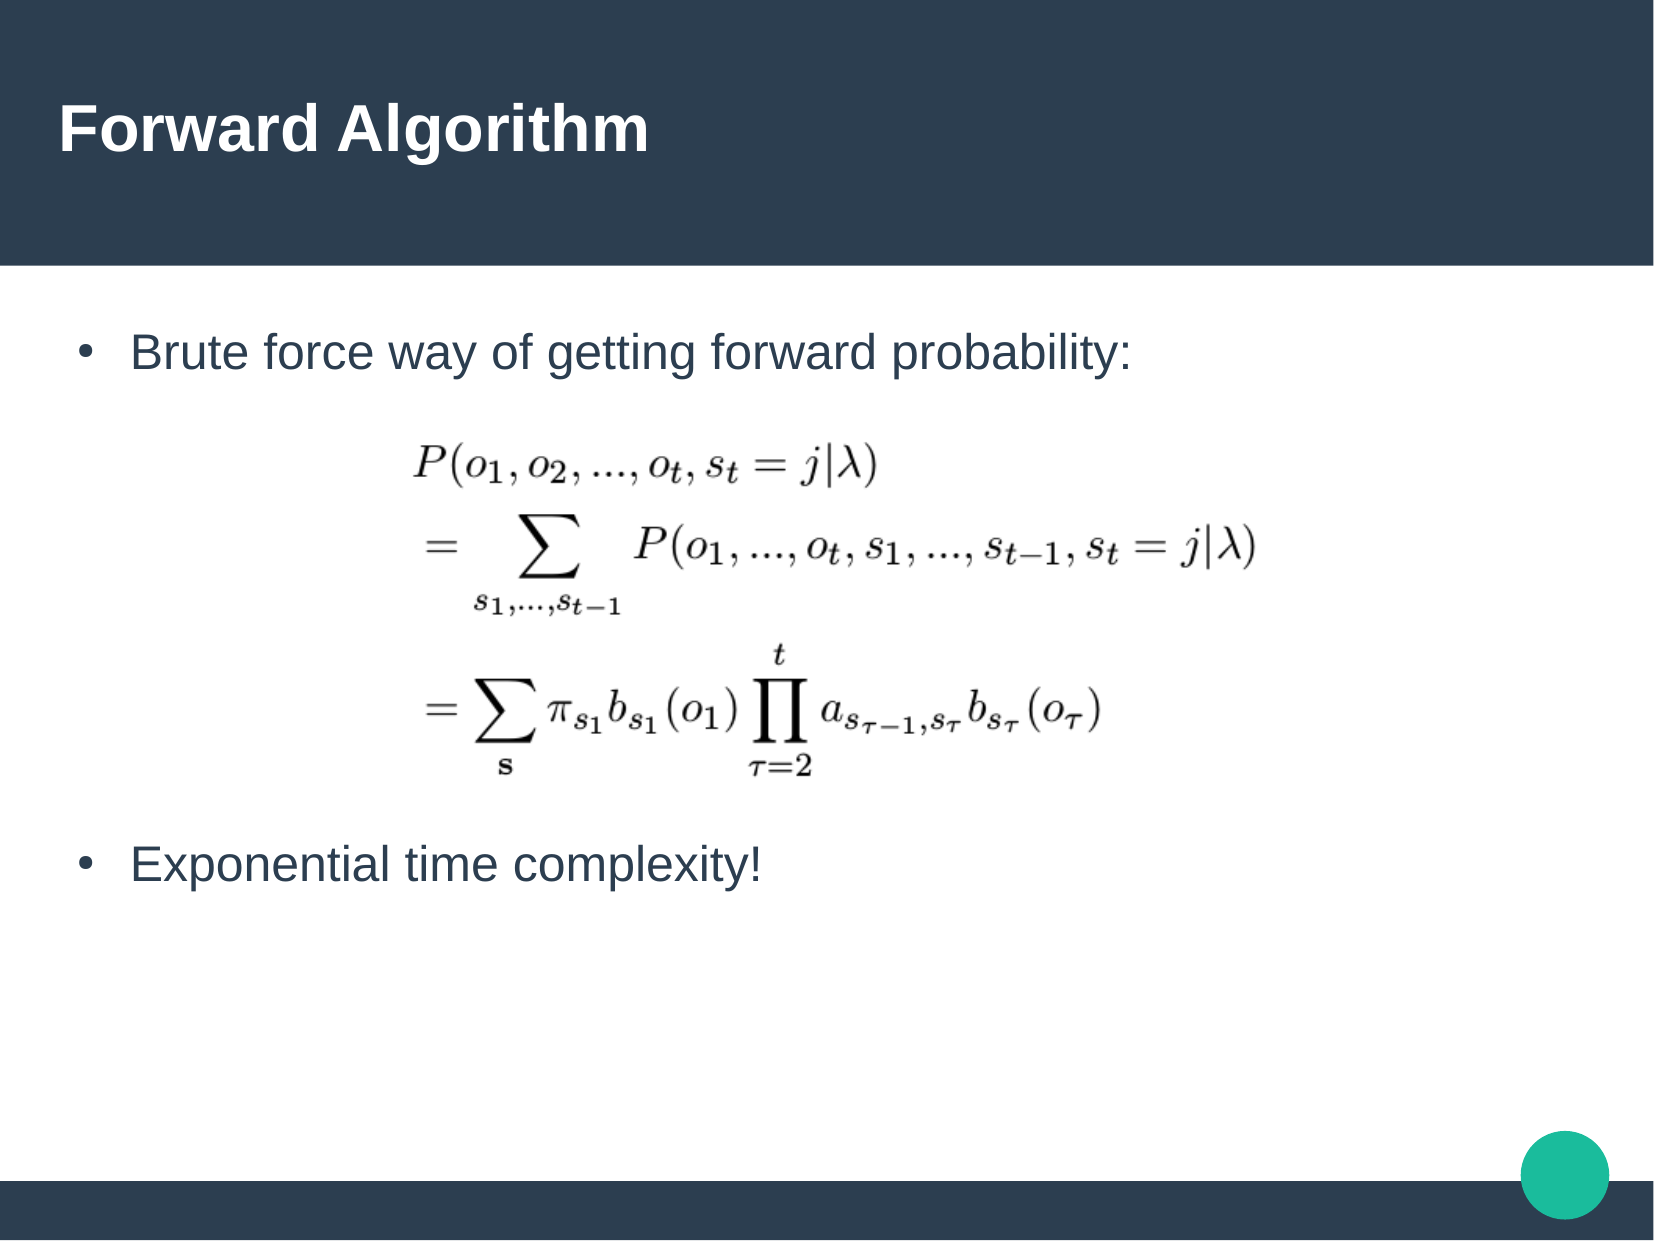

# Forward Algorithm
Brute force way of getting forward probability:
Exponential time complexity!